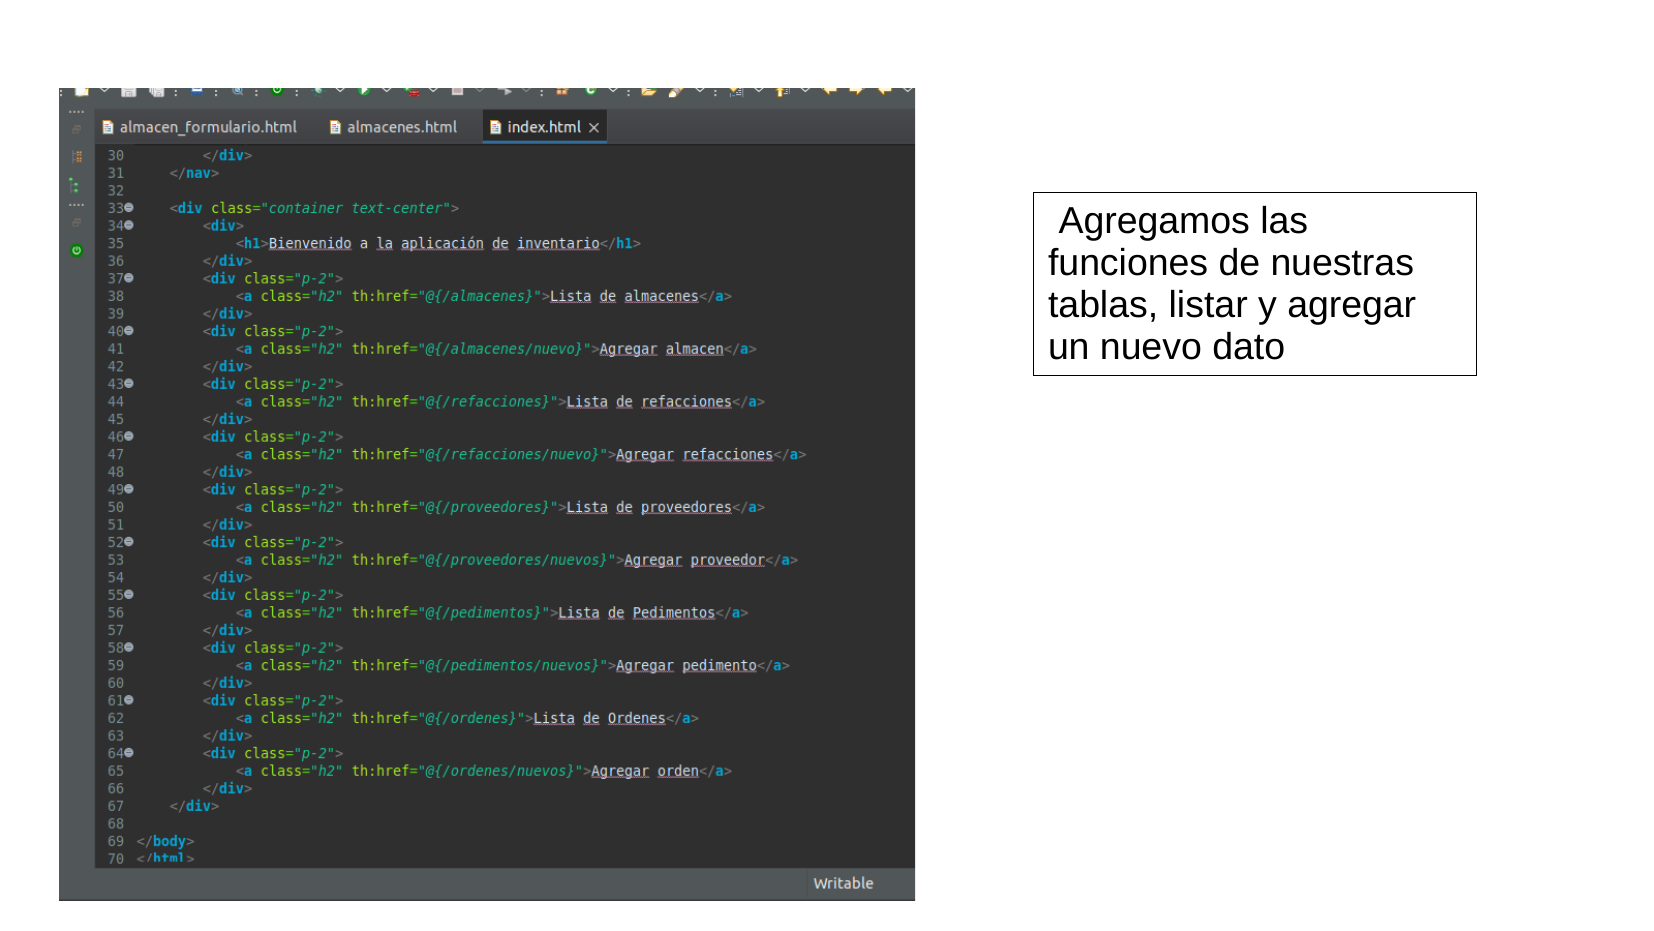

#
 Agregamos las funciones de nuestras tablas, listar y agregar un nuevo dato